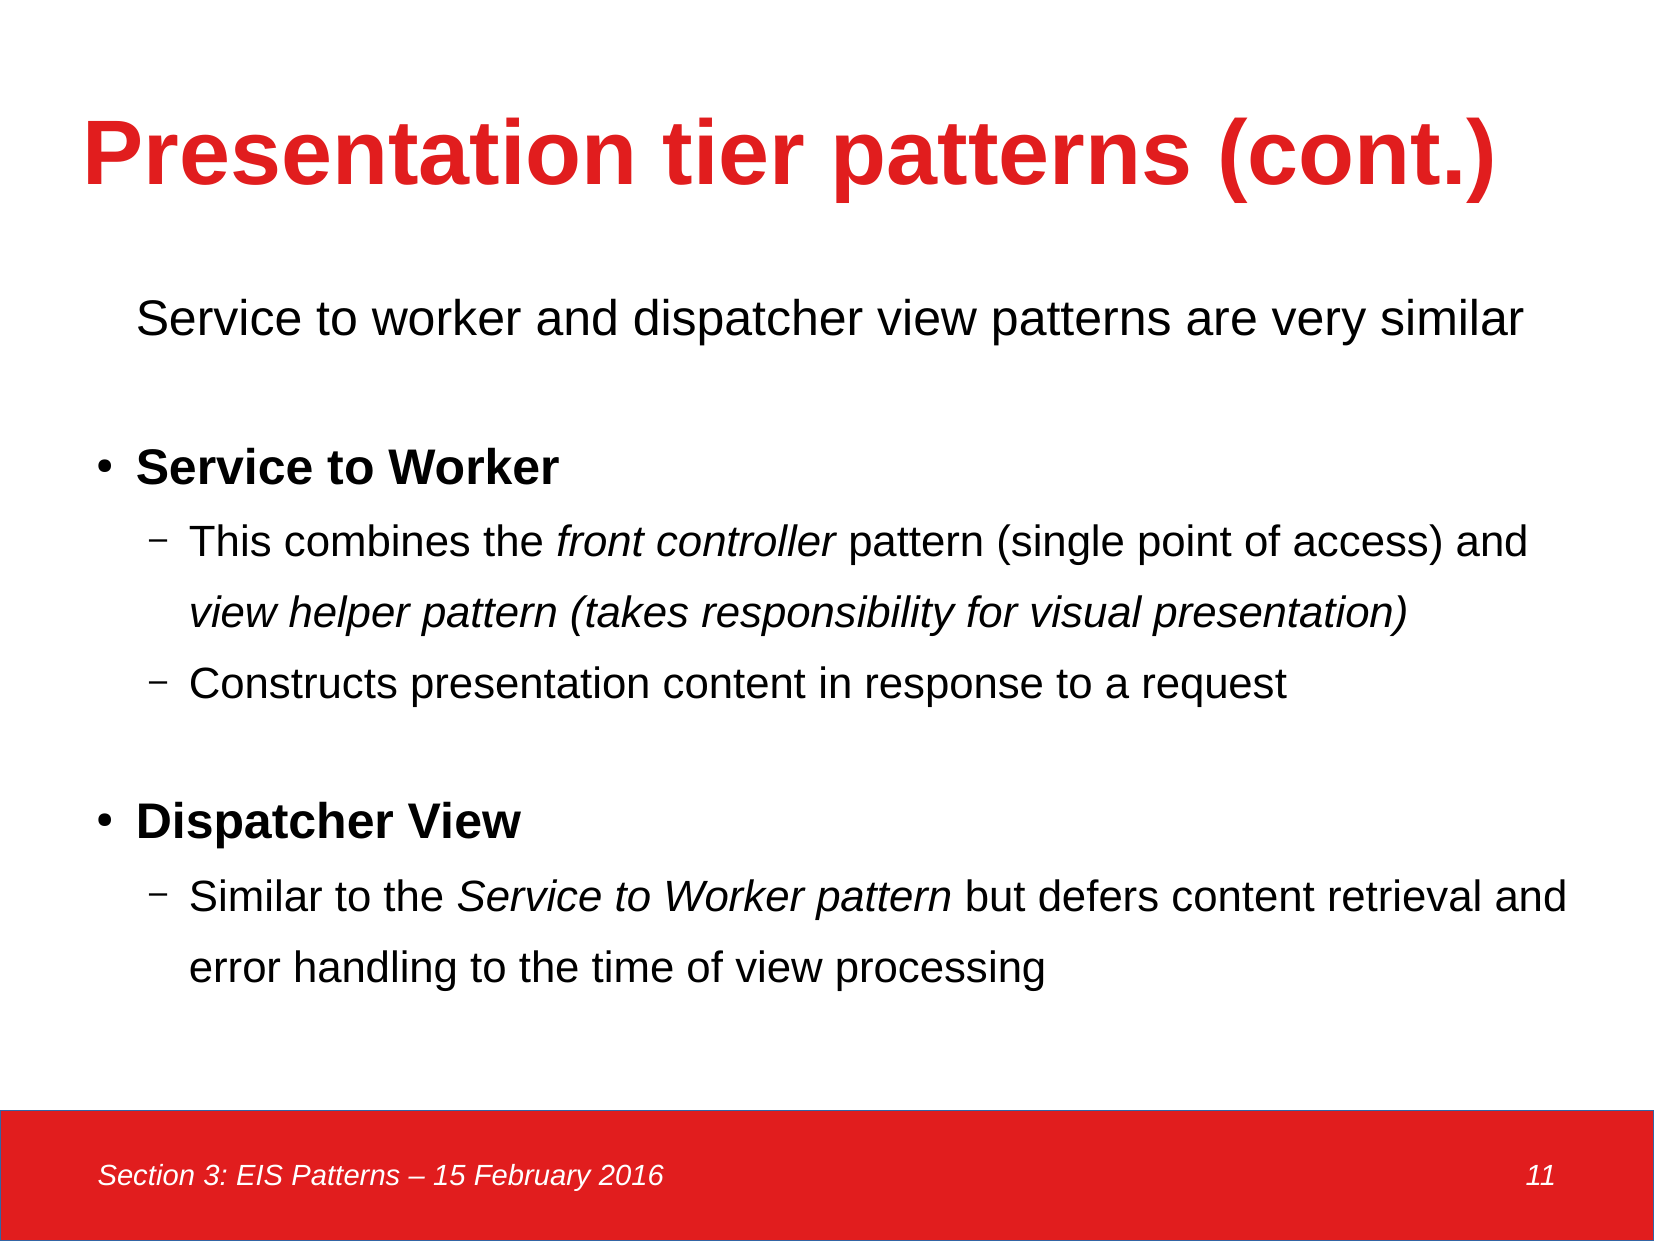

# Presentation tier patterns (cont.)
Service to worker and dispatcher view patterns are very similar
Service to Worker
This combines the front controller pattern (single point of access) and view helper pattern (takes responsibility for visual presentation)
Constructs presentation content in response to a request
Dispatcher View
Similar to the Service to Worker pattern but defers content retrieval and error handling to the time of view processing